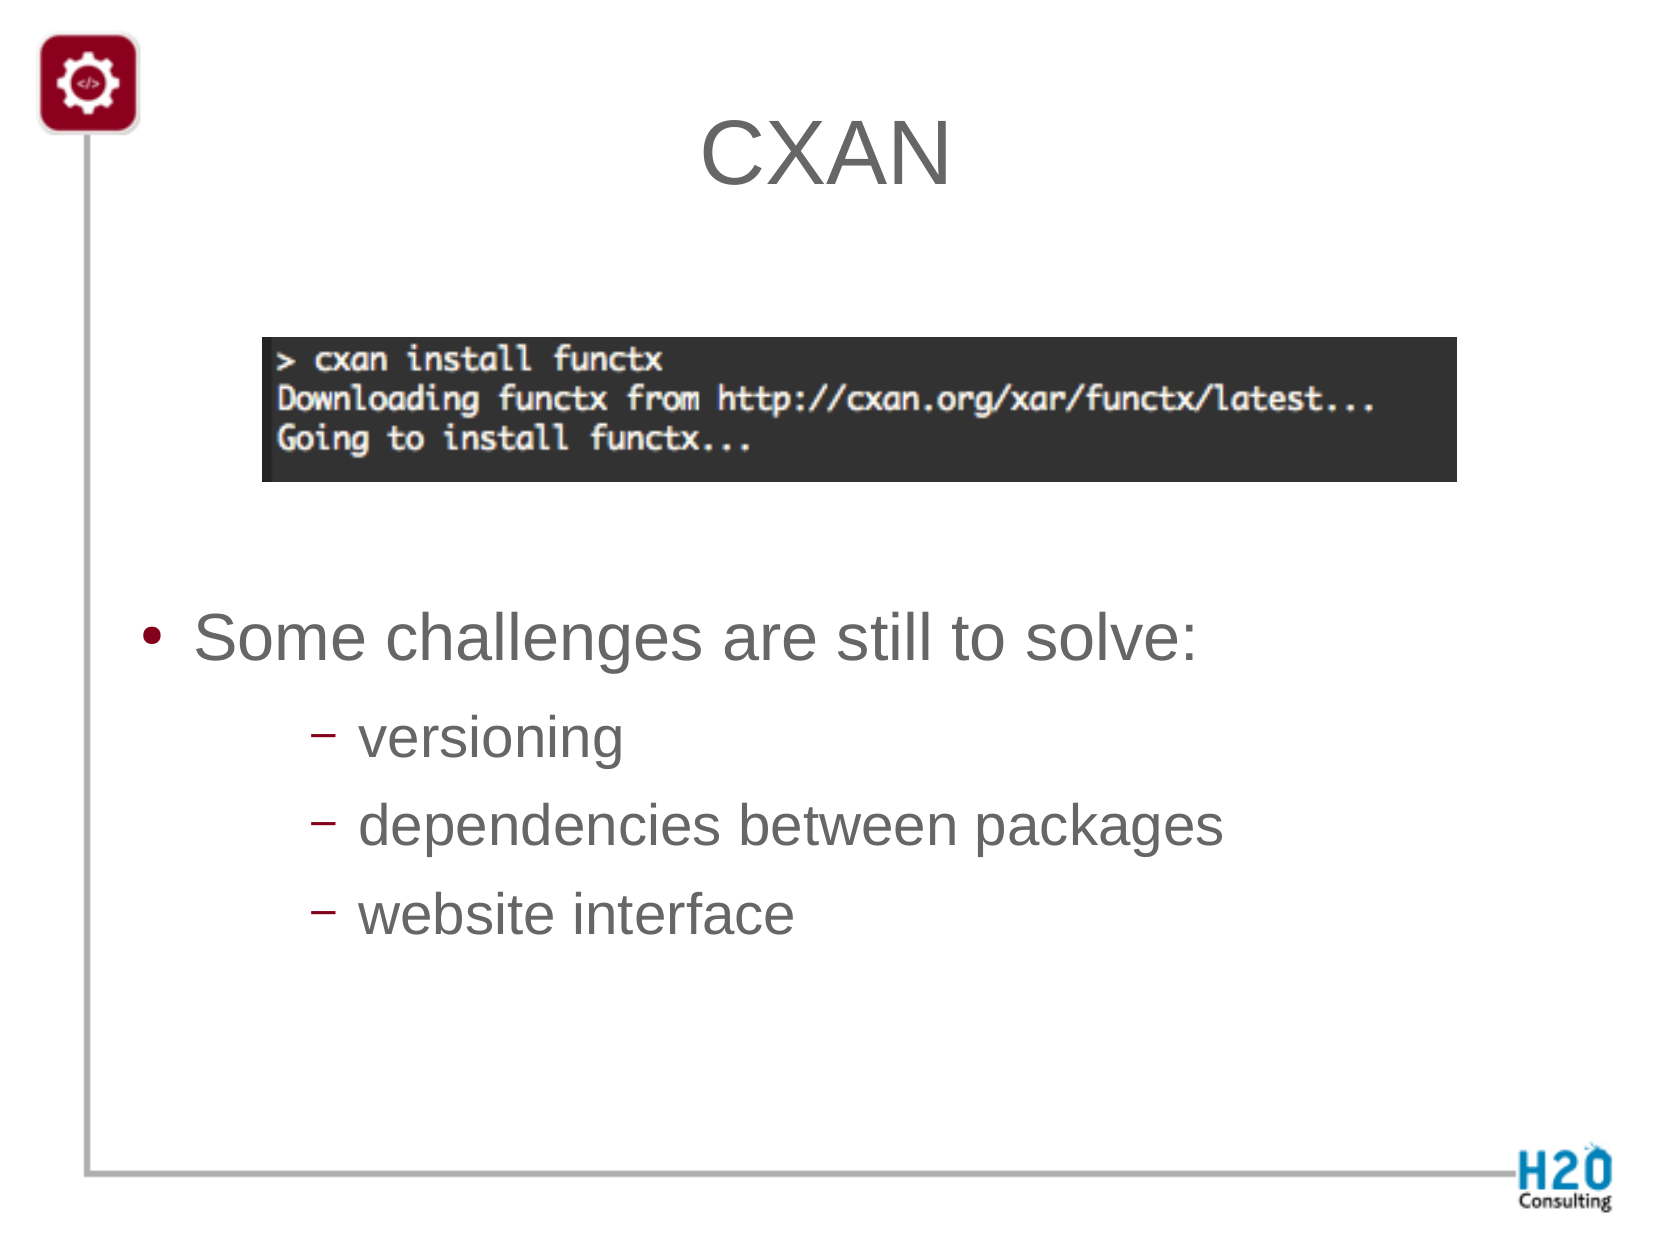

# CXAN
Some challenges are still to solve:
versioning
dependencies between packages
website interface